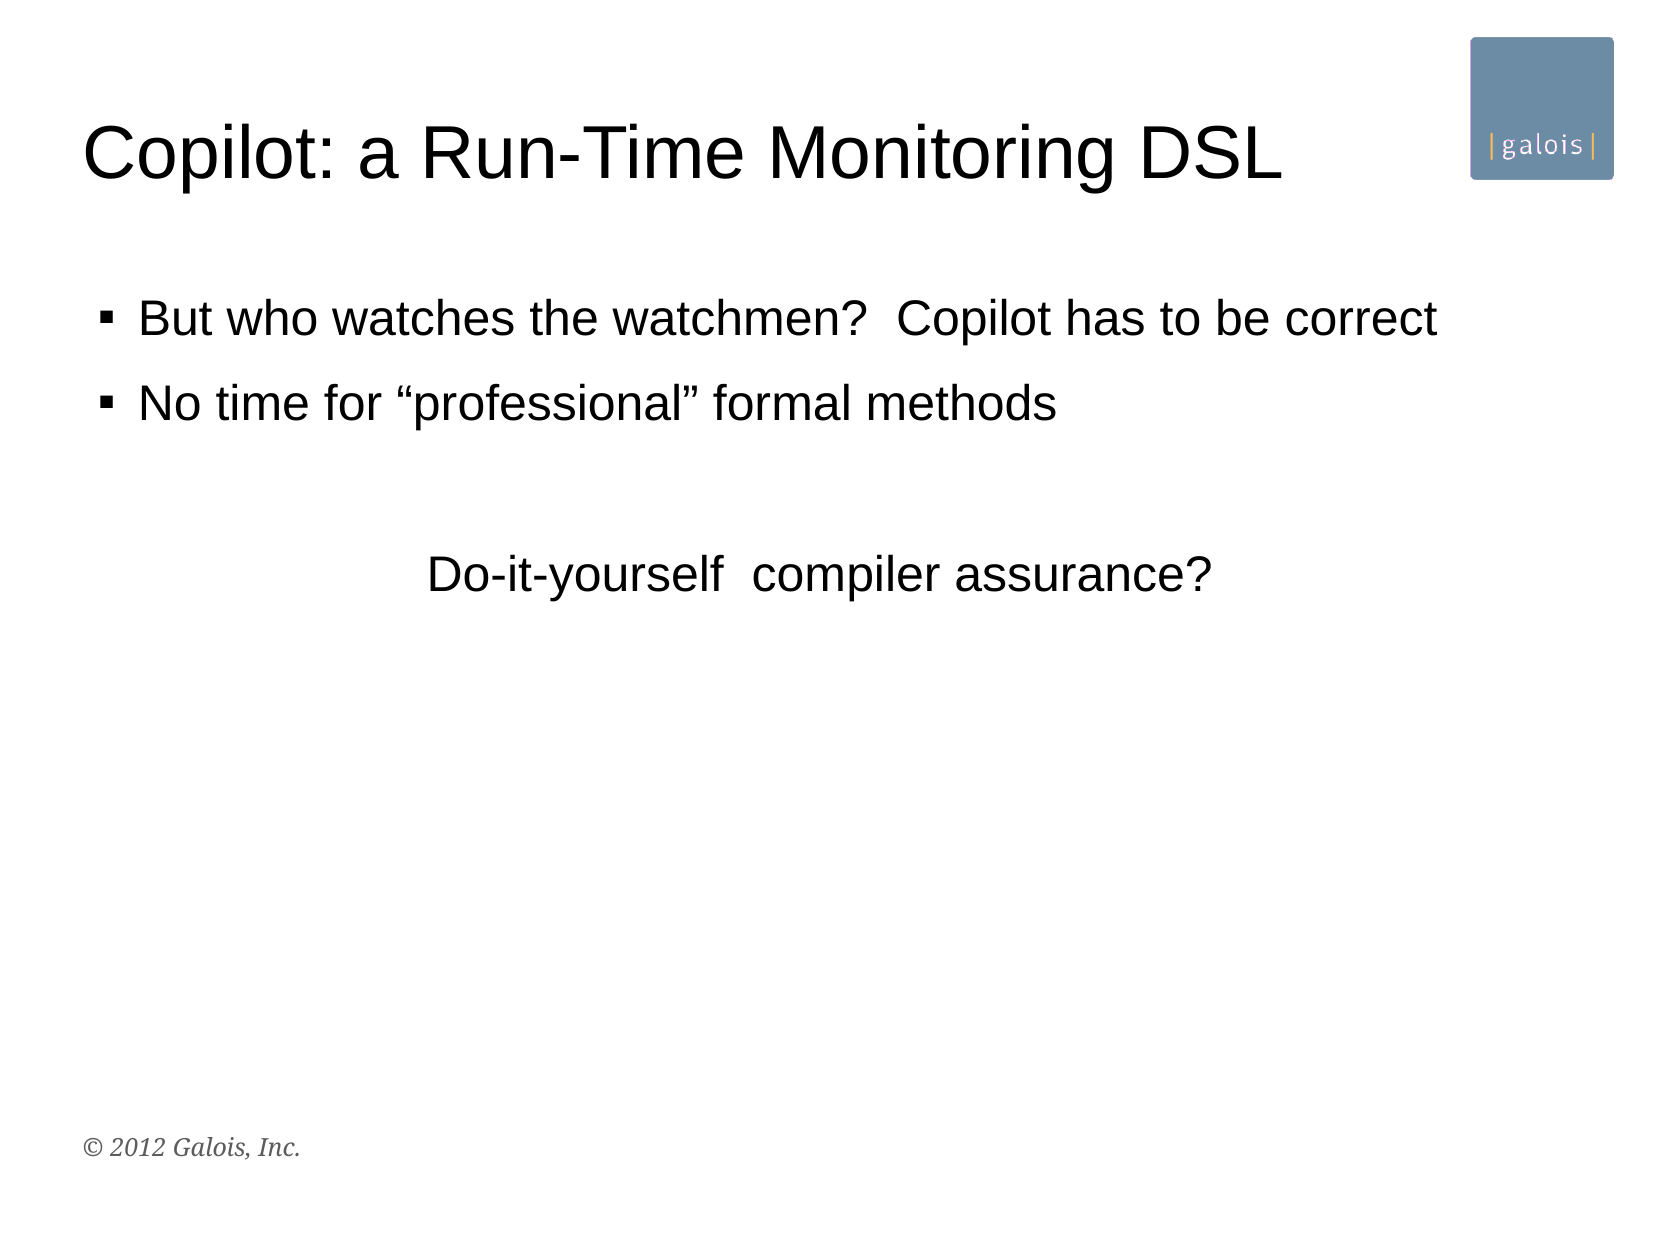

# Copilot: a Run-Time Monitoring DSL
But who watches the watchmen? Copilot has to be correct
No time for “professional” formal methods
Do-it-yourself compiler assurance?